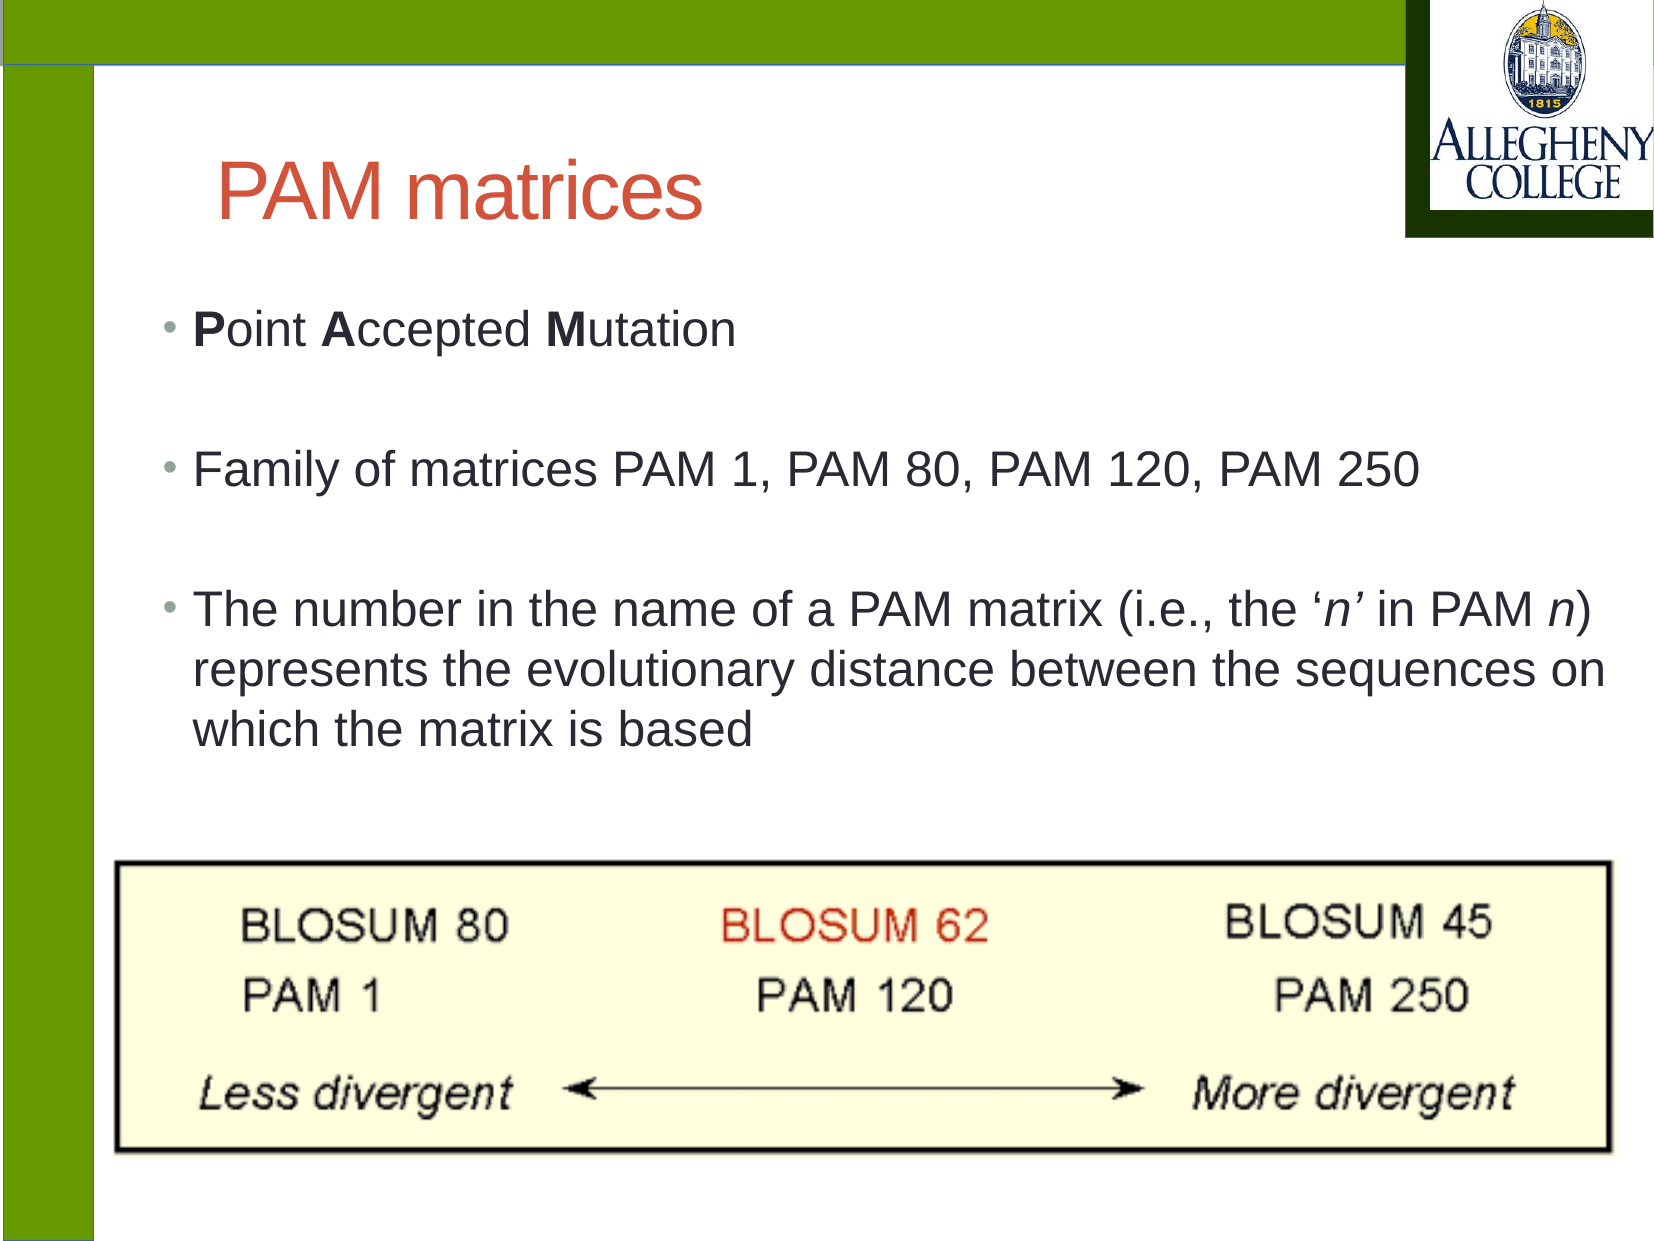

# PAM matrices
Point Accepted Mutation
Family of matrices PAM 1, PAM 80, PAM 120, PAM 250
The number in the name of a PAM matrix (i.e., the ‘n’ in PAM n) represents the evolutionary distance between the sequences on which the matrix is based